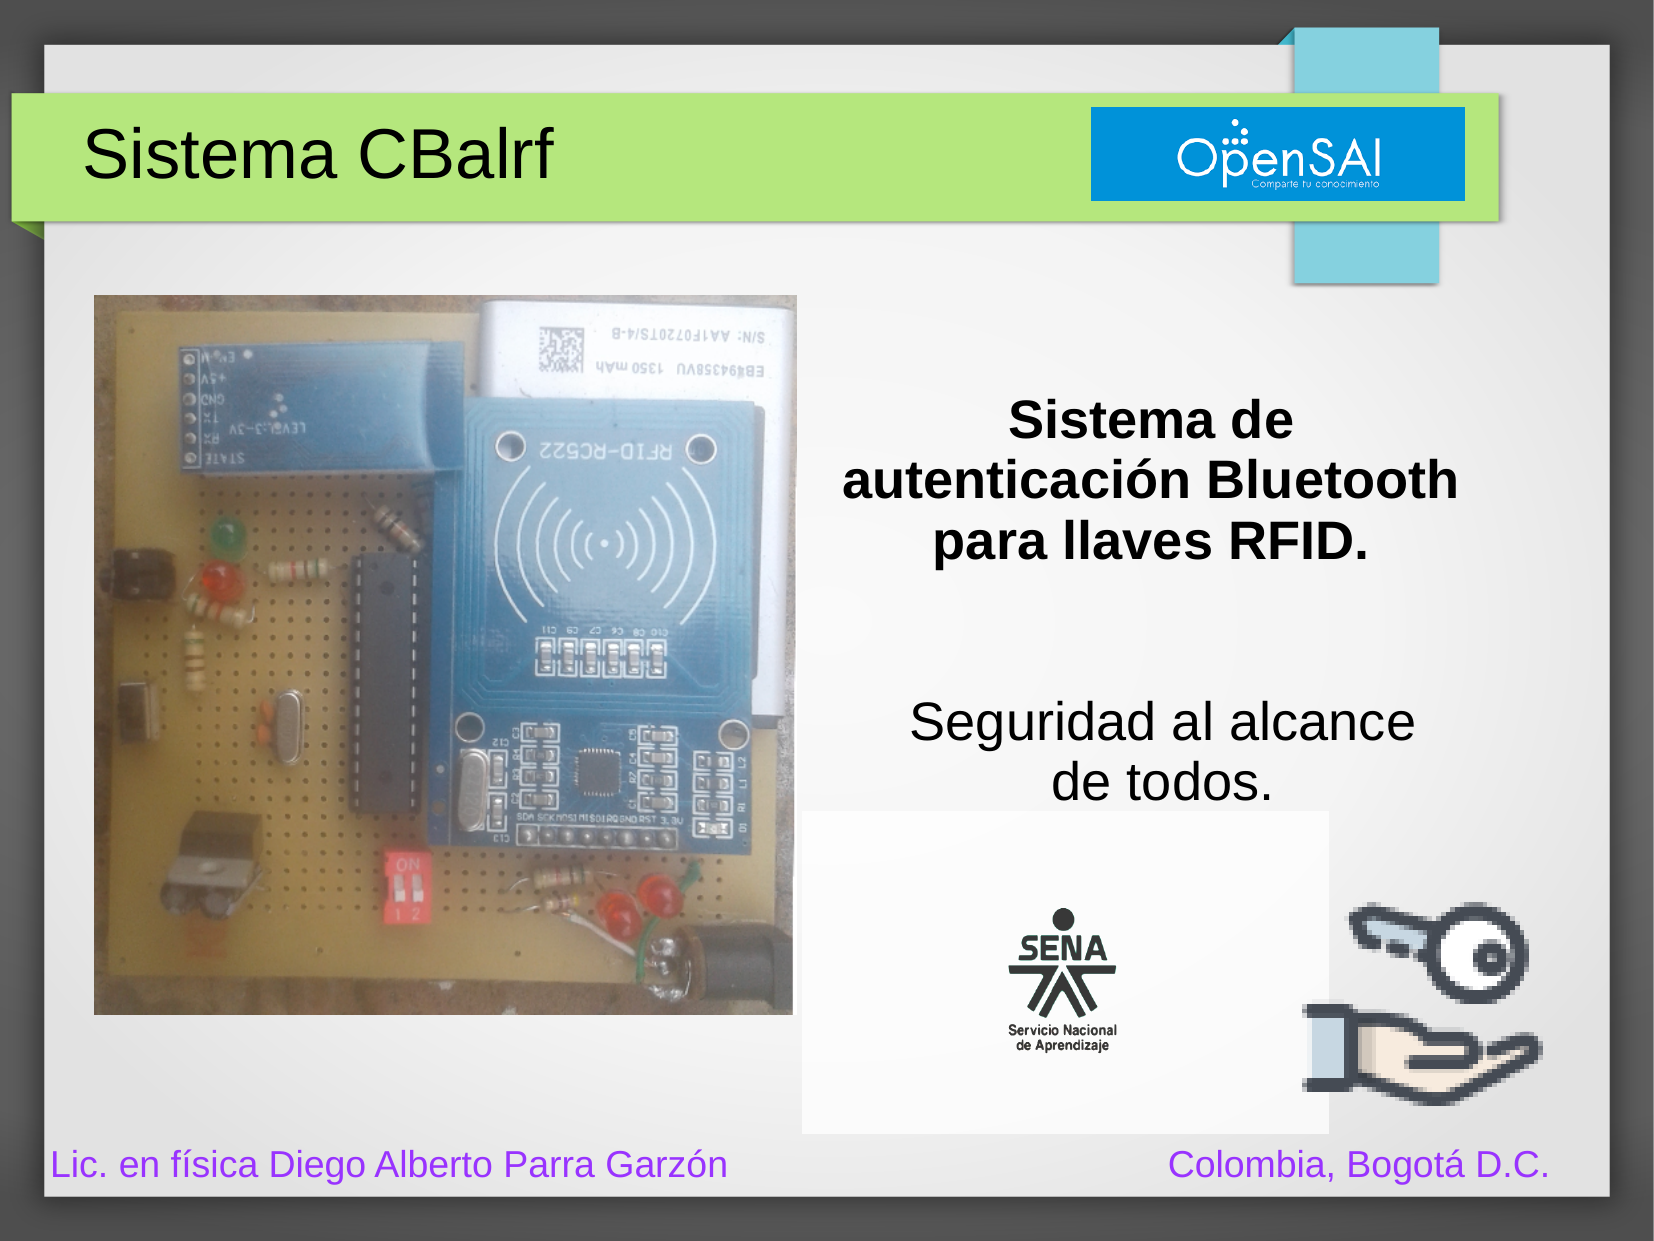

# Sistema CBalrf
Sistema de autenticación Bluetooth para llaves RFID.
Seguridad al alcance de todos.
Lic. en física Diego Alberto Parra Garzón						 Colombia, Bogotá D.C.